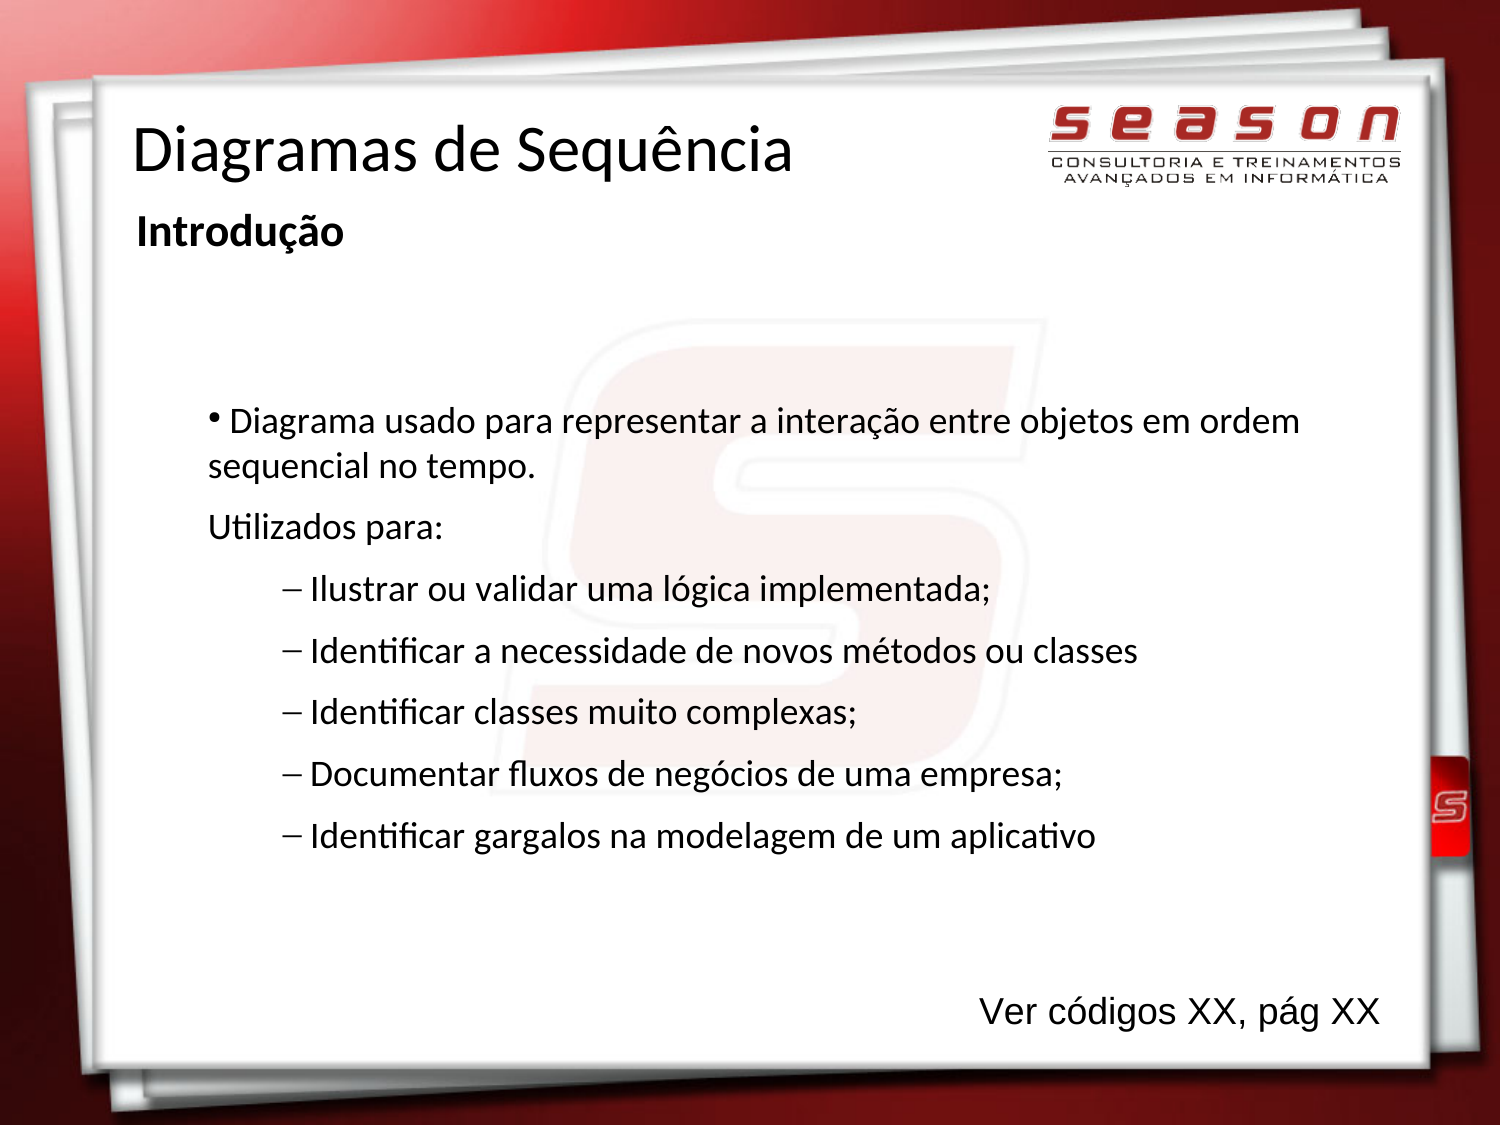

# Diagramas de Sequência
Introdução
 Diagrama usado para representar a interação entre objetos em ordem sequencial no tempo.
Utilizados para:
 Ilustrar ou validar uma lógica implementada;
 Identificar a necessidade de novos métodos ou classes
 Identificar classes muito complexas;
 Documentar fluxos de negócios de uma empresa;
 Identificar gargalos na modelagem de um aplicativo
Ver códigos XX, pág XX